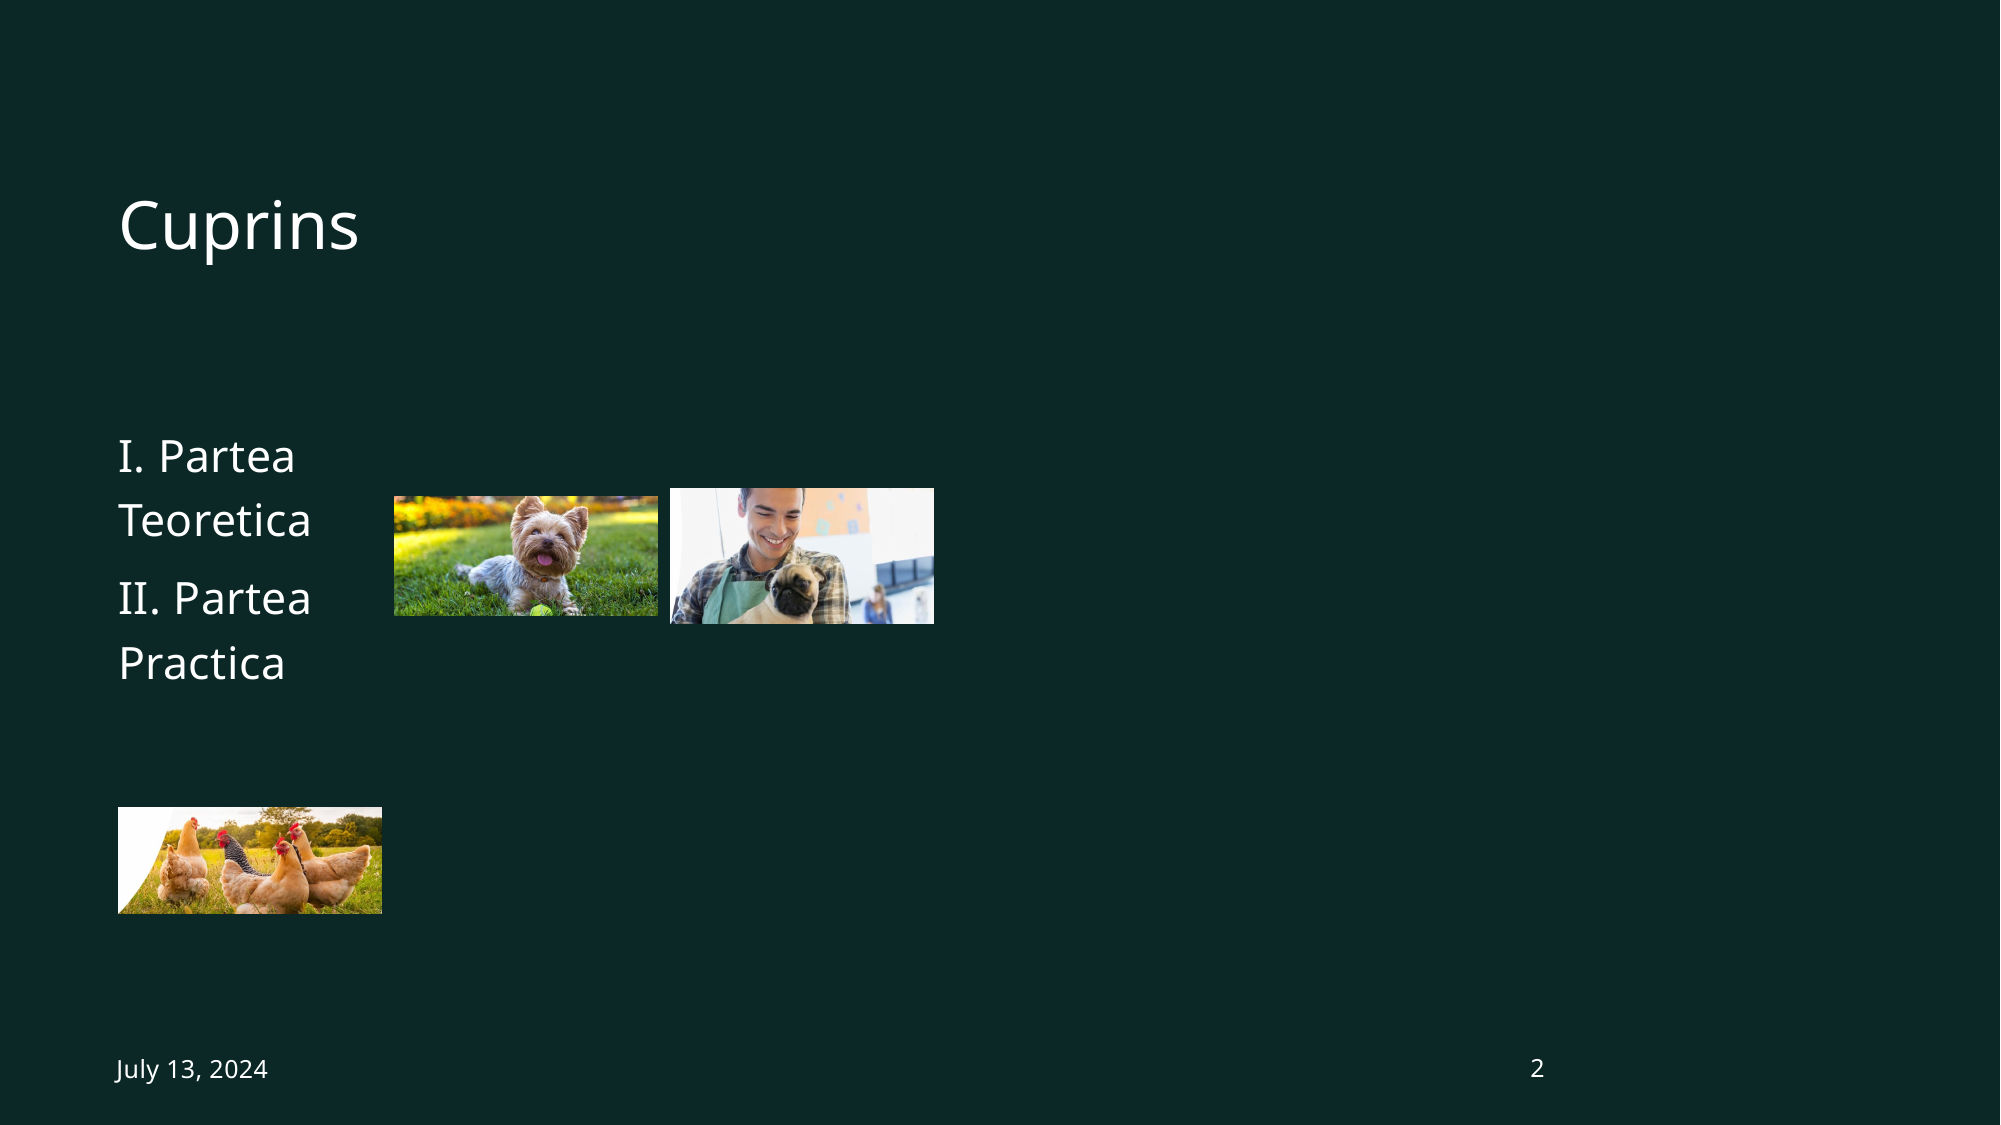

# Cuprins
I. Partea Teoretica
II. Partea Practica
July 13, 2024
2